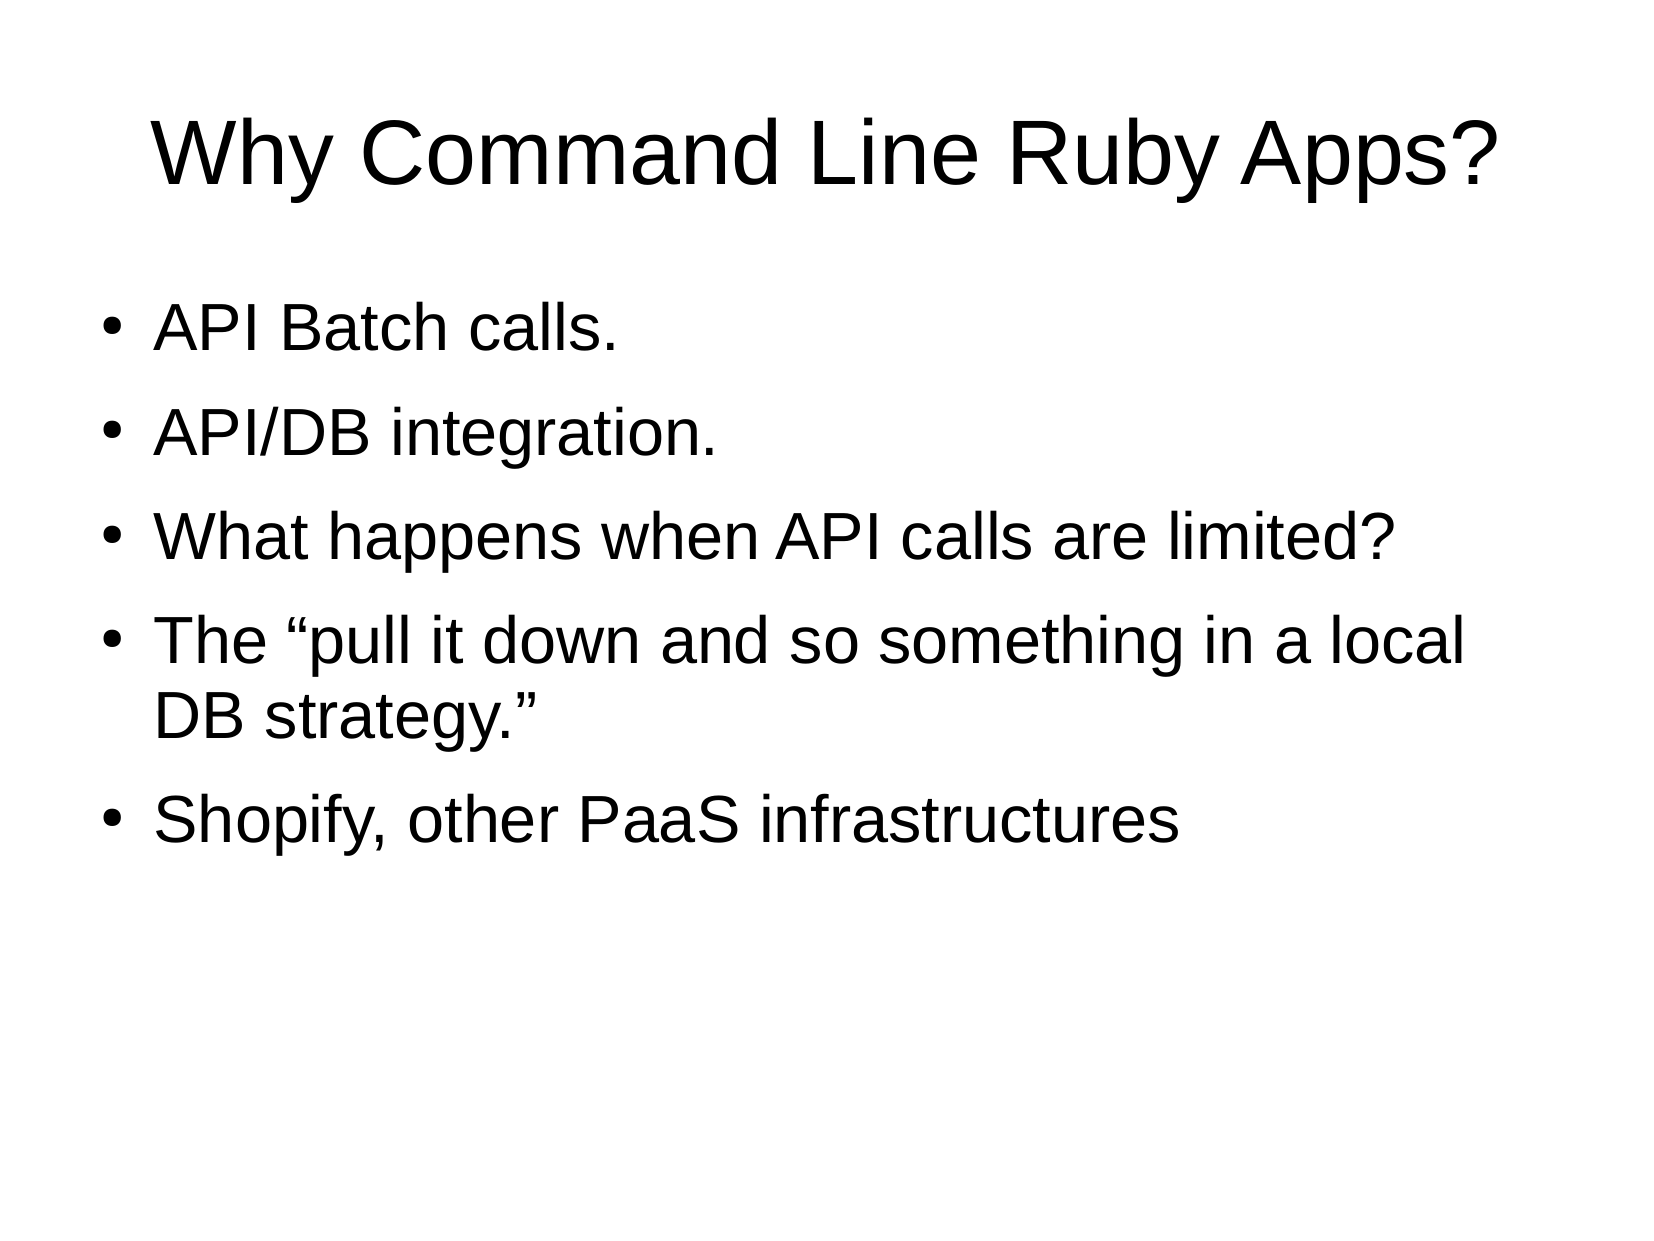

# Why Command Line Ruby Apps?
API Batch calls.
API/DB integration.
What happens when API calls are limited?
The “pull it down and so something in a local DB strategy.”
Shopify, other PaaS infrastructures